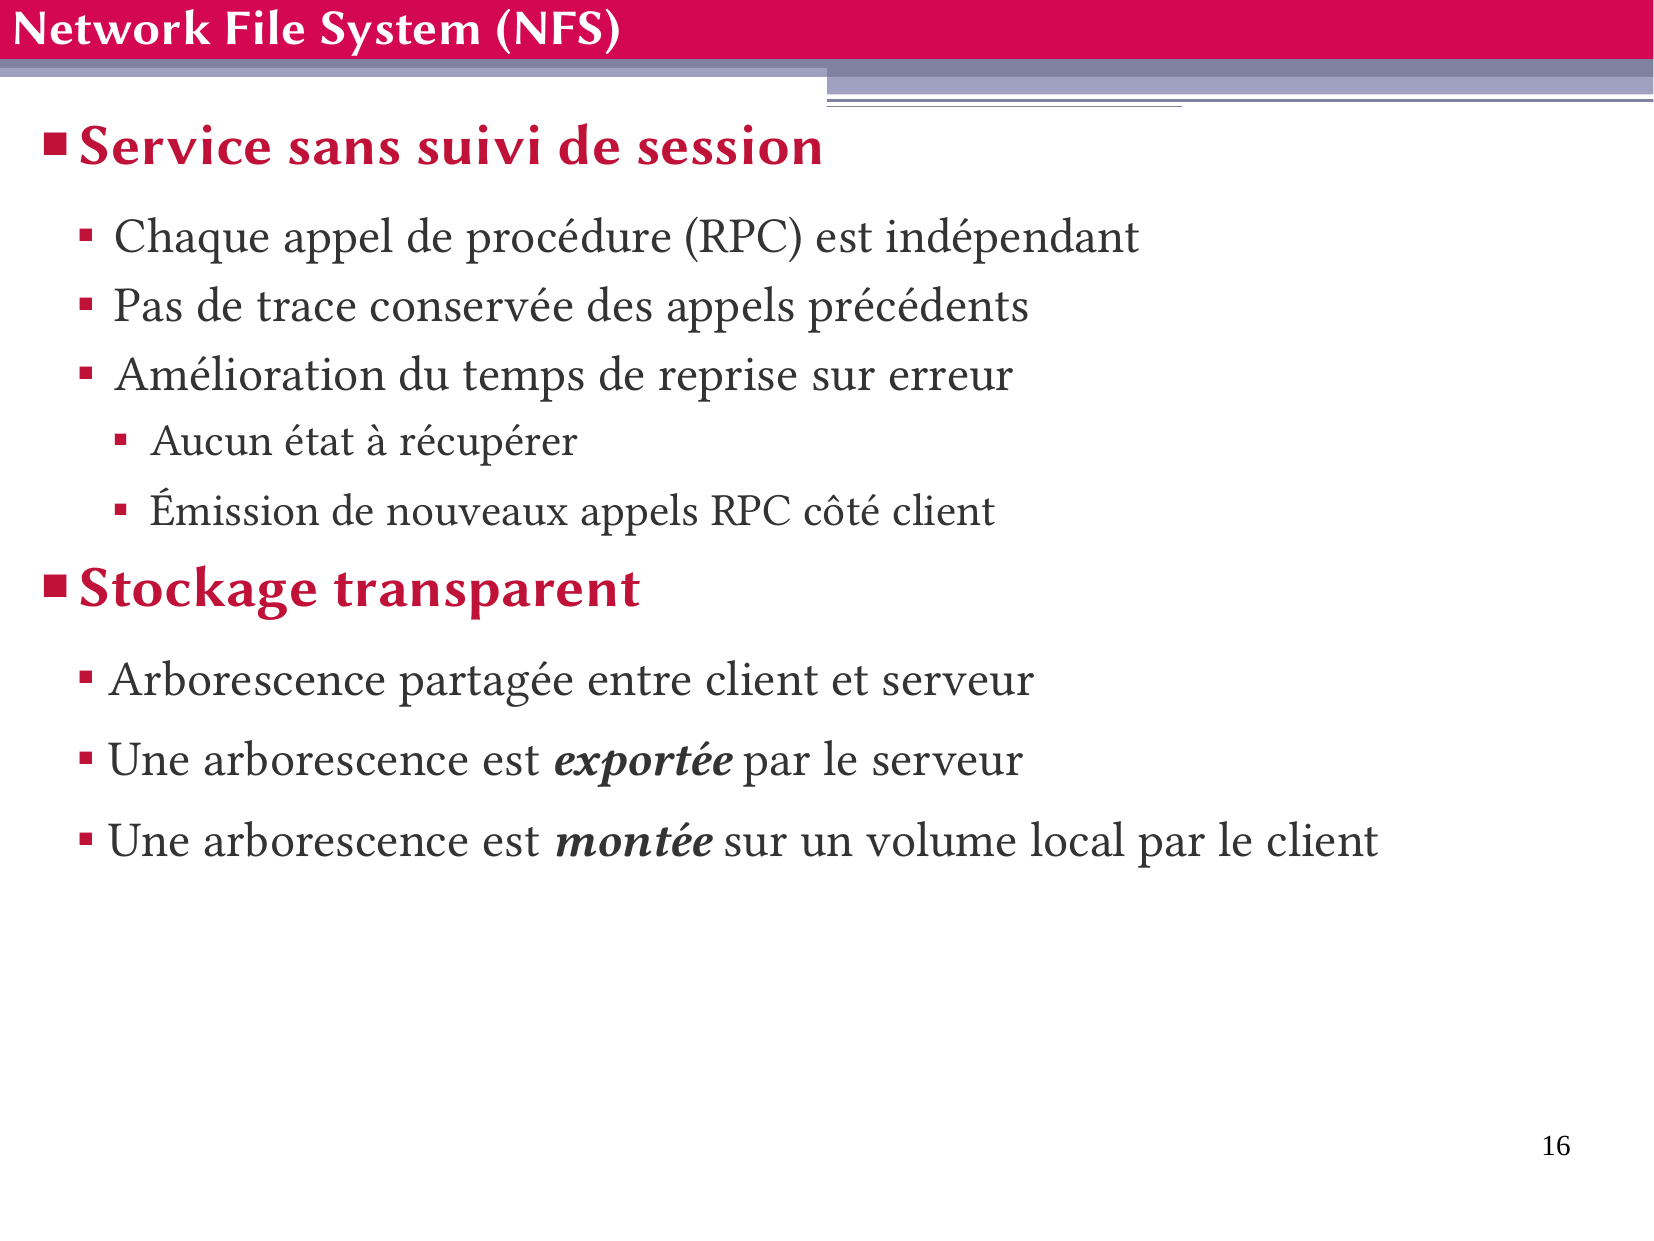

# Network File System (NFS)
Service sans suivi de session
Chaque appel de procédure (RPC) est indépendant
Pas de trace conservée des appels précédents
Amélioration du temps de reprise sur erreur
Aucun état à récupérer
Émission de nouveaux appels RPC côté client
Stockage transparent
Arborescence partagée entre client et serveur
Une arborescence est exportée par le serveur
Une arborescence est montée sur un volume local par le client
16